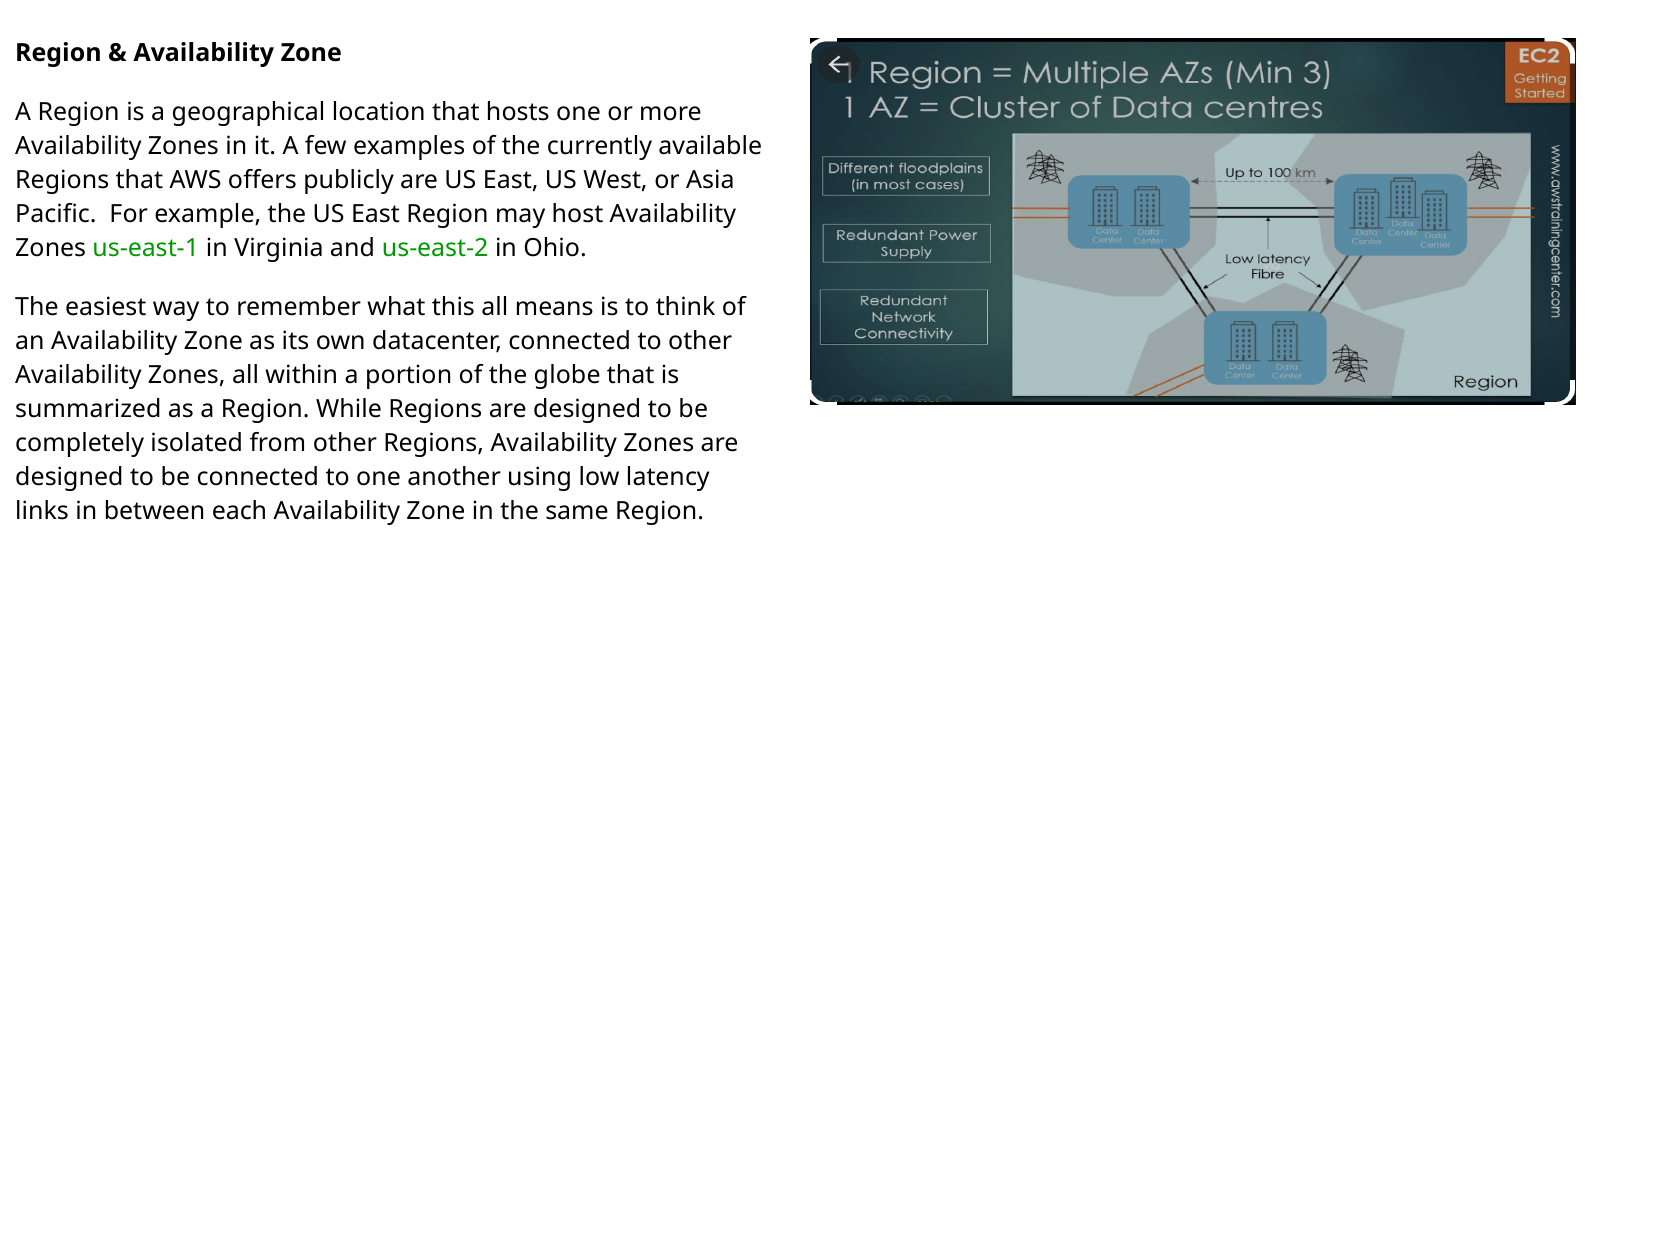

Region & Availability Zone
A Region is a geographical location that hosts one or more Availability Zones in it. A few examples of the currently available Regions that AWS offers publicly are US East, US West, or Asia Pacific. For example, the US East Region may host Availability Zones us-east-1 in Virginia and us-east-2 in Ohio.
The easiest way to remember what this all means is to think of an Availability Zone as its own datacenter, connected to other Availability Zones, all within a portion of the globe that is summarized as a Region. While Regions are designed to be completely isolated from other Regions, Availability Zones are designed to be connected to one another using low latency links in between each Availability Zone in the same Region.